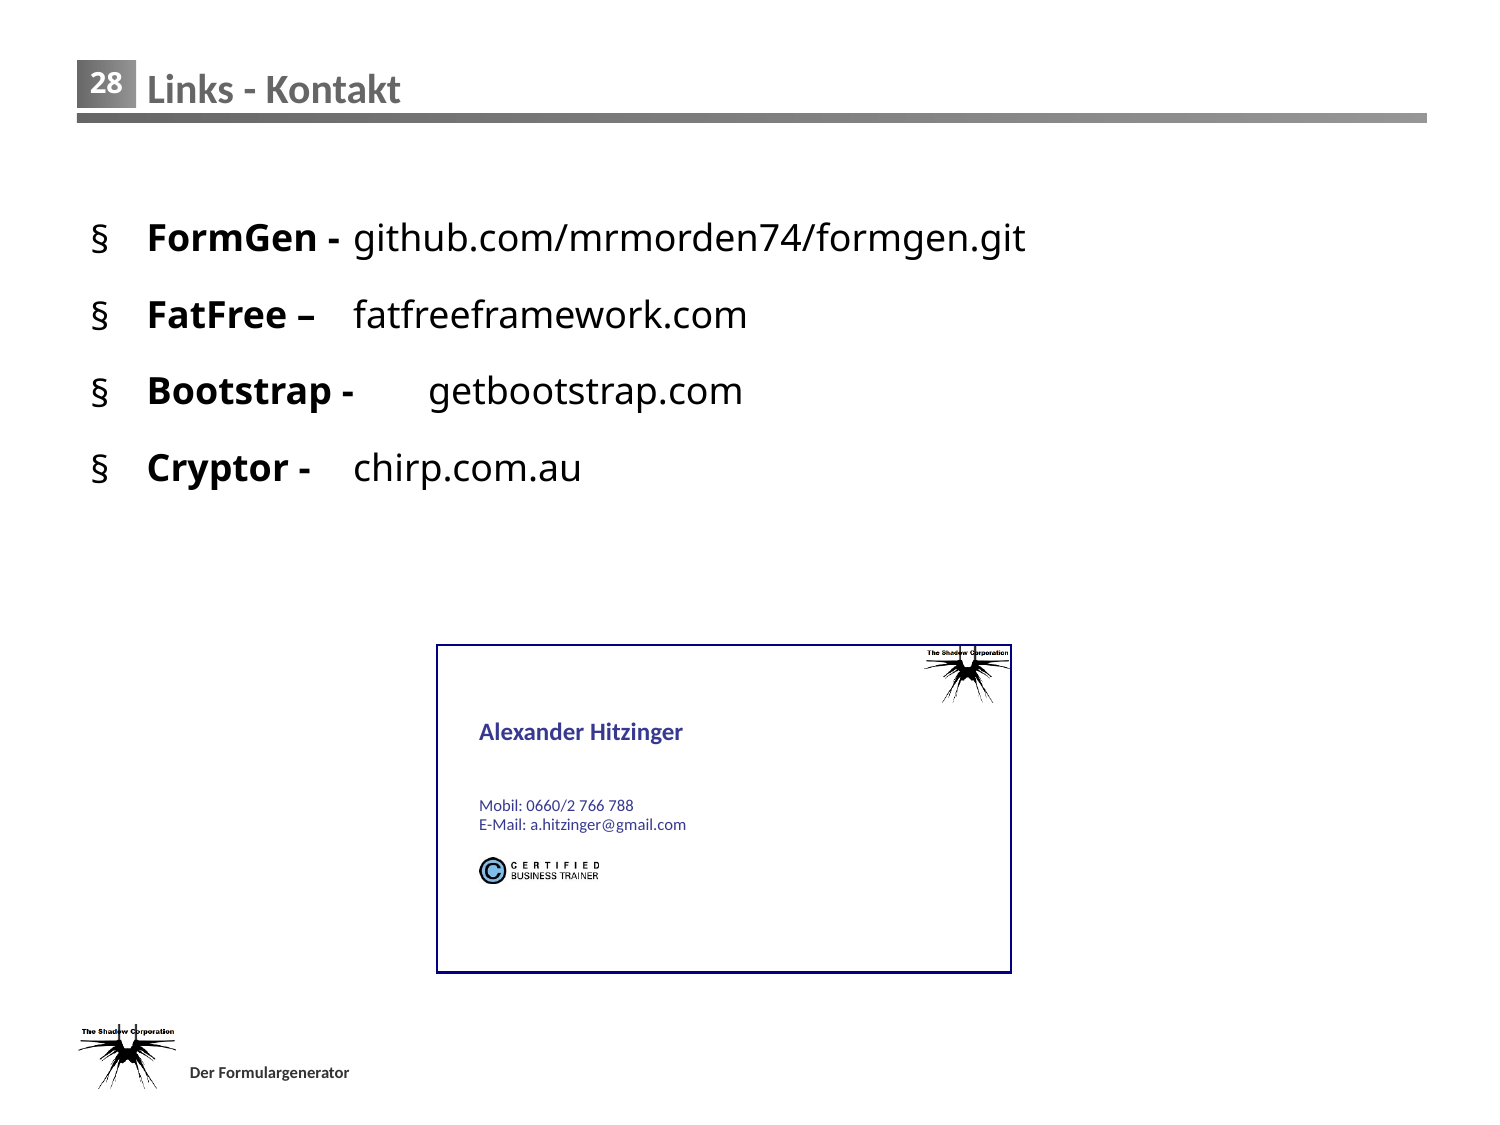

Links - Kontakt
FormGen - 	github.com/mrmorden74/formgen.git
FatFree – 	fatfreeframework.com
Bootstrap -	getbootstrap.com
Cryptor - 	chirp.com.au
Alexander Hitzinger
Mobil: 0660/2 766 788
E-Mail: a.hitzinger@gmail.com